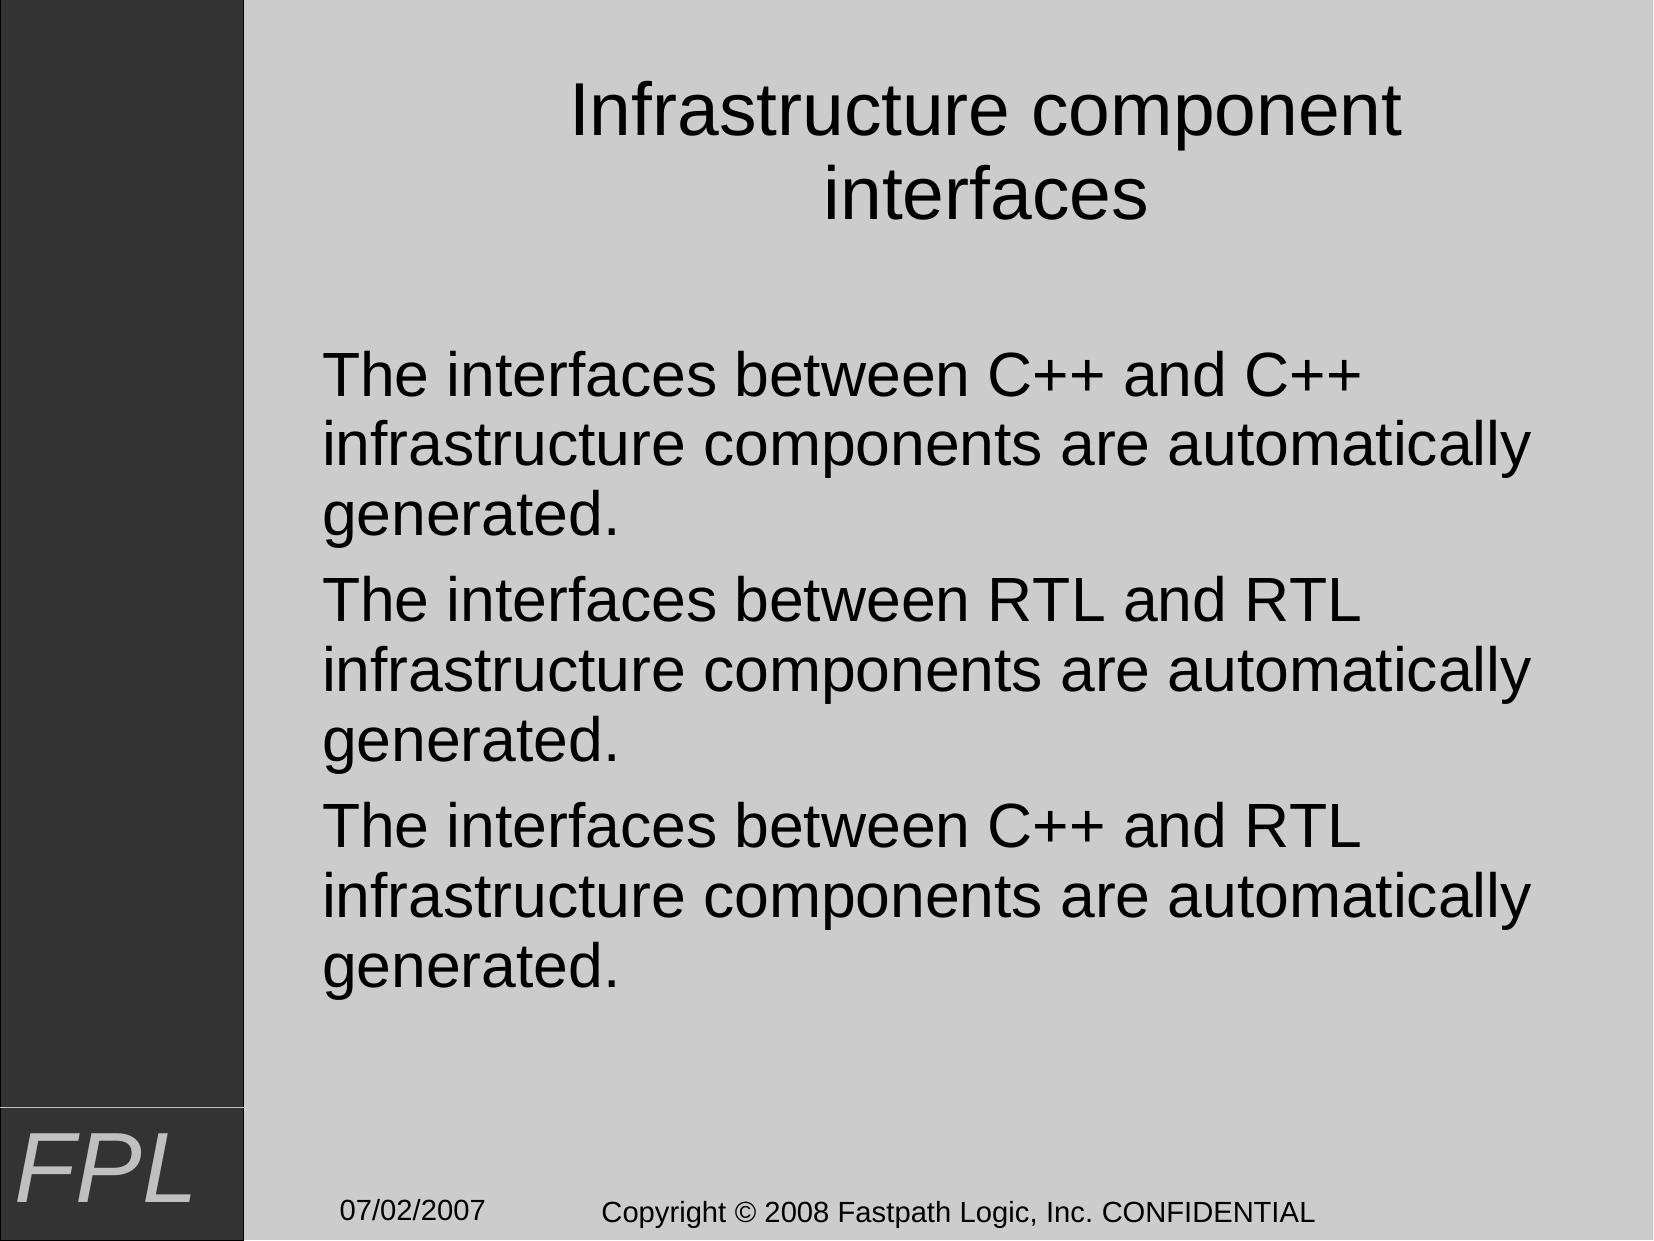

# Infrastructure component interfaces
The interfaces between C++ and C++ infrastructure components are automatically generated.
The interfaces between RTL and RTL infrastructure components are automatically generated.
The interfaces between C++ and RTL infrastructure components are automatically generated.
07/02/2007
© 2007 FASTPATH LOGIC INC.